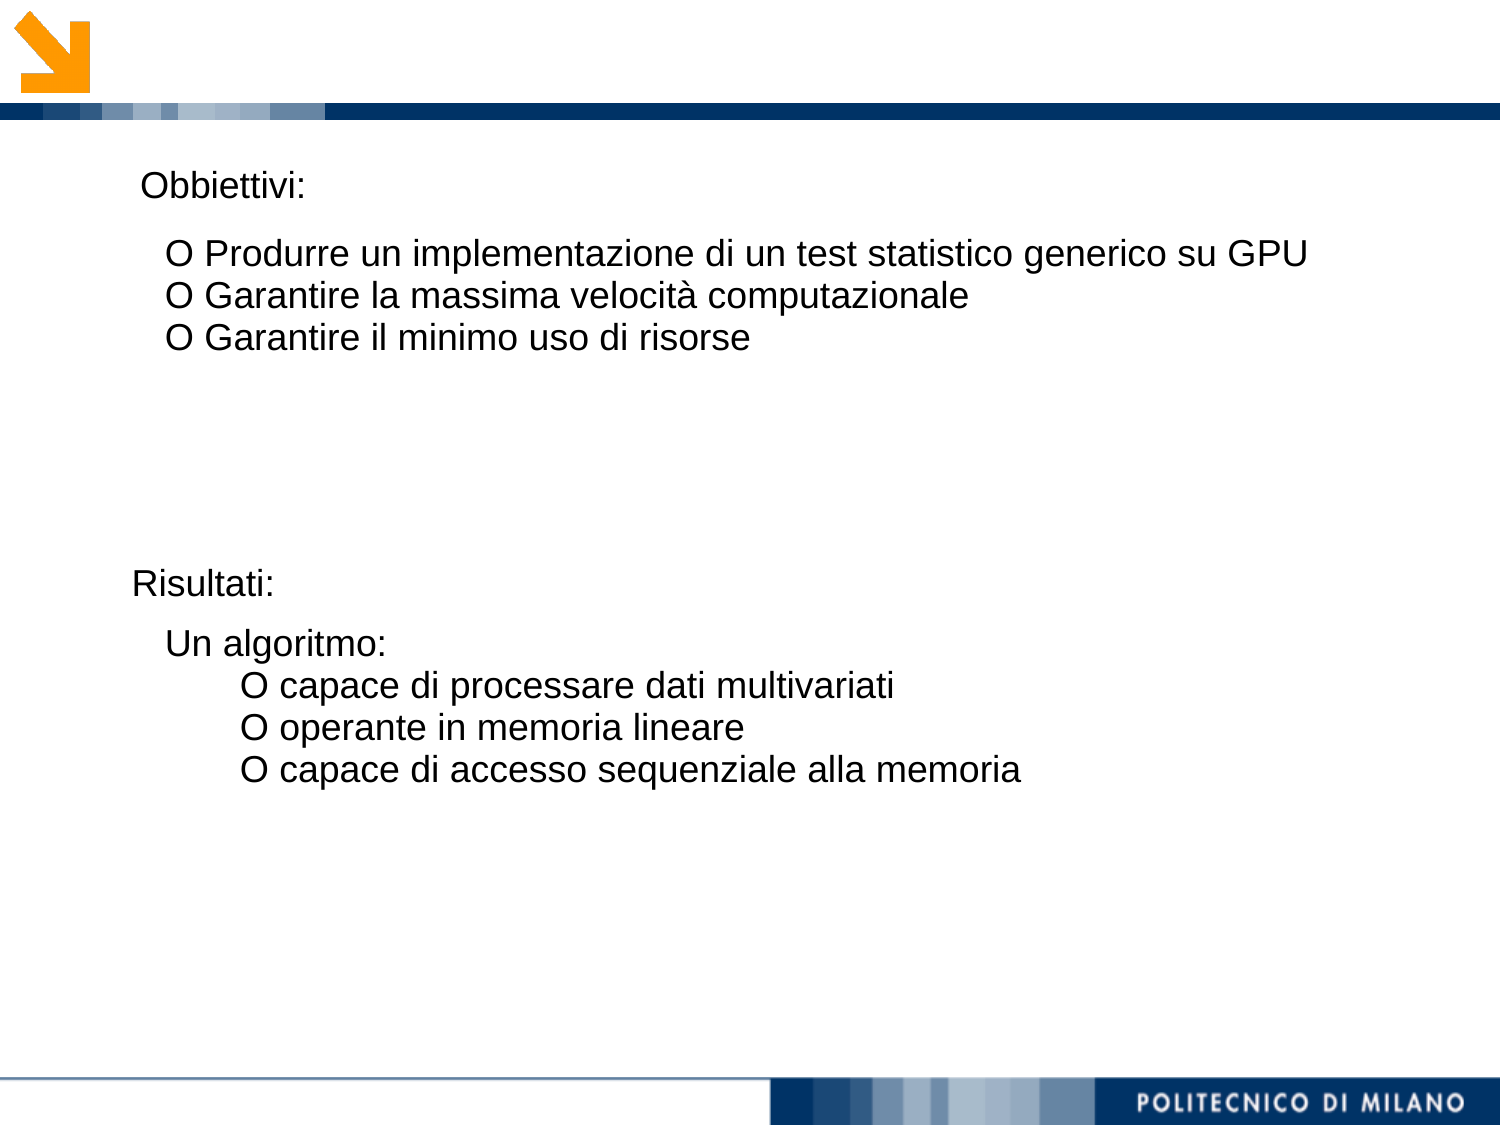

Obbiettivi:
O Produrre un implementazione di un test statistico generico su GPU
O Garantire la massima velocità computazionale
O Garantire il minimo uso di risorse
Risultati:
Un algoritmo:
	O capace di processare dati multivariati
	O operante in memoria lineare
 	O capace di accesso sequenziale alla memoria
POLITECNICO DI MILANO